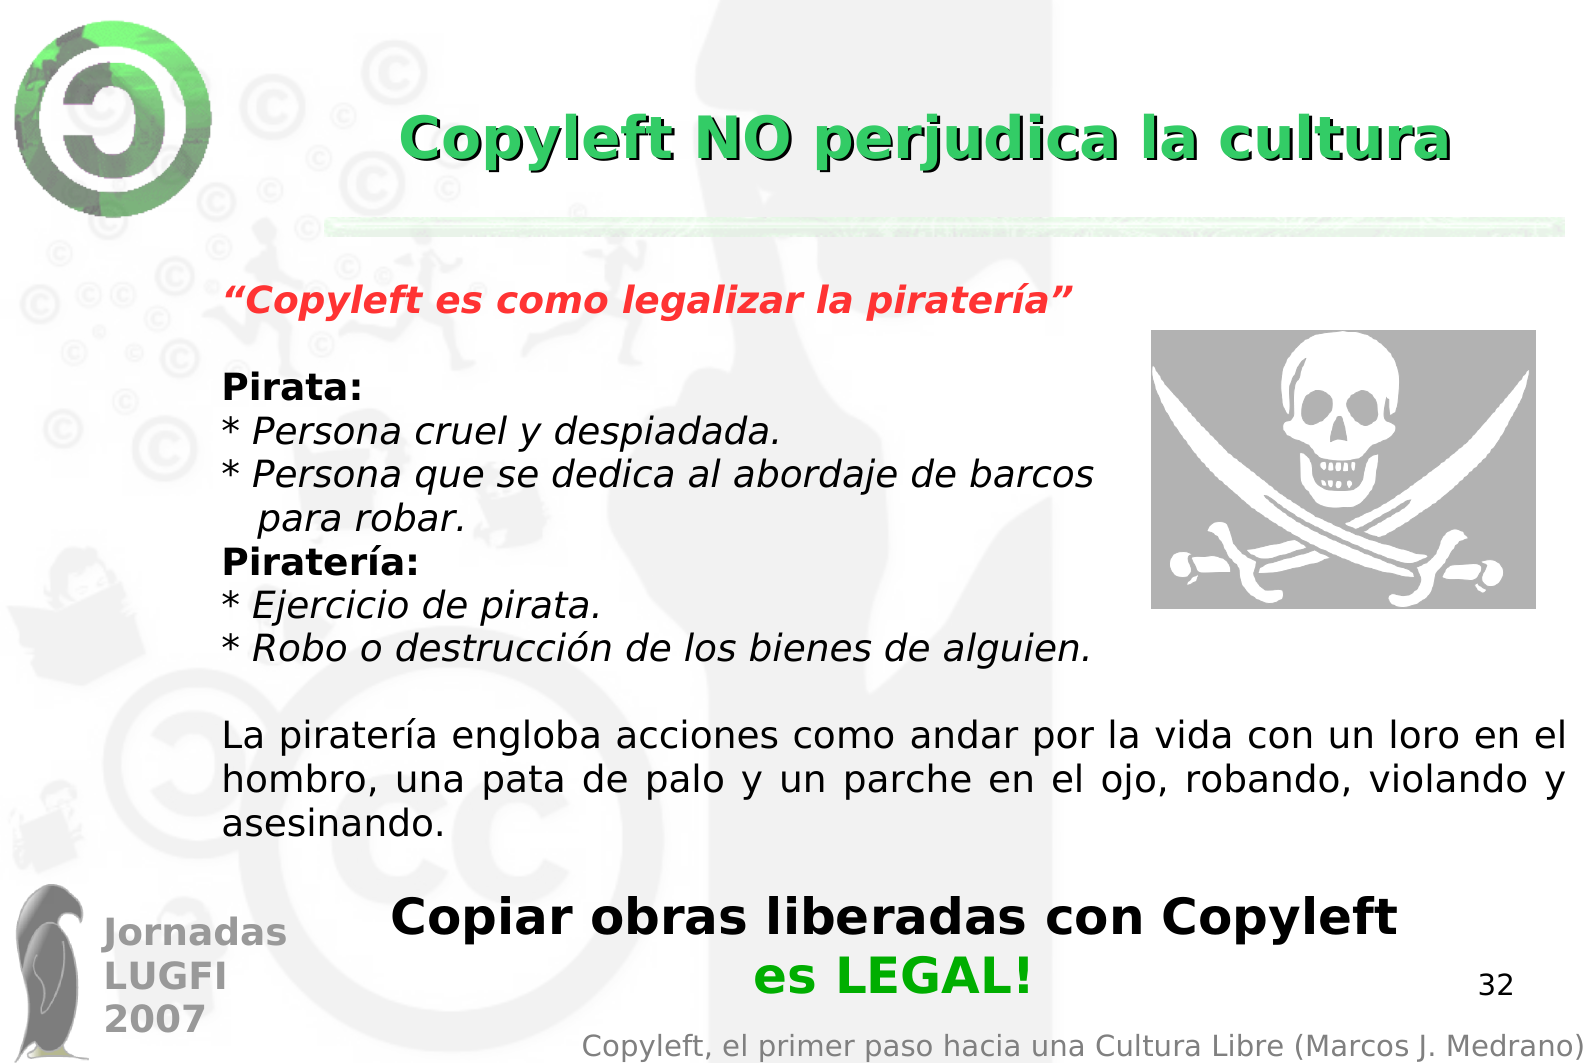

Copyleft NO perjudica la cultura
“Copyleft es como legalizar la piratería”
Pirata:
* Persona cruel y despiadada.
* Persona que se dedica al abordaje de barcos
 para robar.
Piratería:
* Ejercicio de pirata.
* Robo o destrucción de los bienes de alguien.
La piratería engloba acciones como andar por la vida con un loro en el hombro, una pata de palo y un parche en el ojo, robando, violando y asesinando.
Copiar obras liberadas con Copyleft
es LEGAL!
32